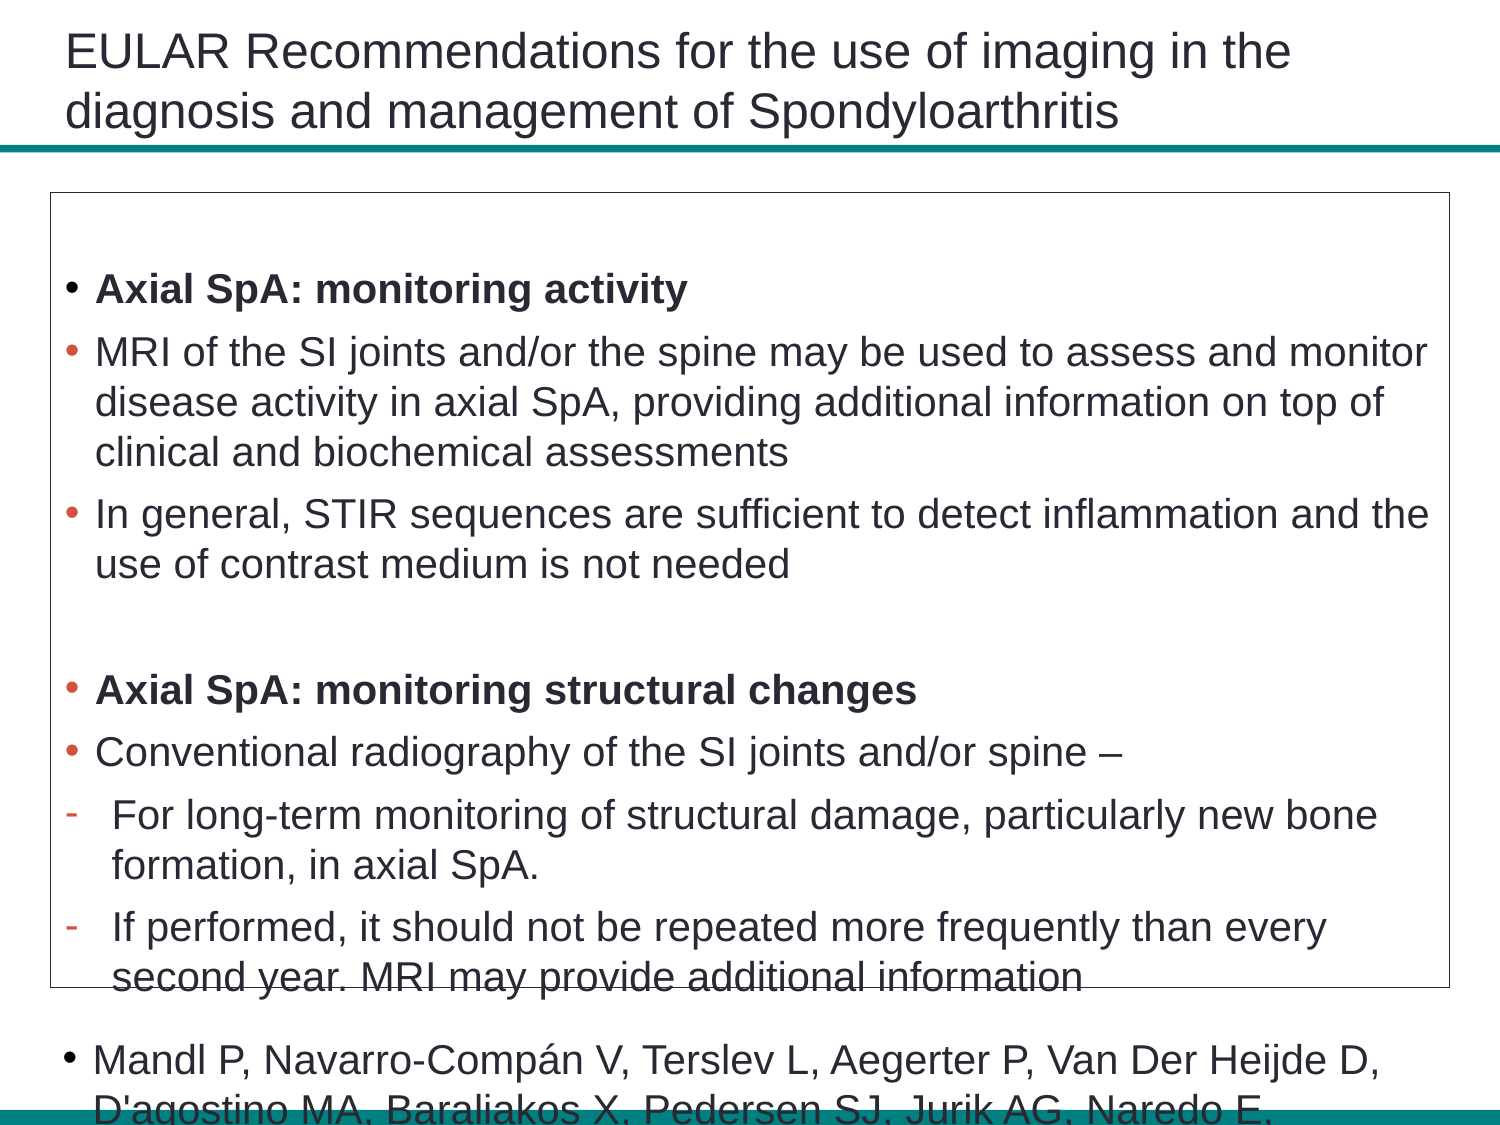

EULAR Recommendations for the use of imaging in the diagnosis and management of Spondyloarthritis
# Axial SpA: monitoring activity
MRI of the SI joints and/or the spine may be used to assess and monitor disease activity in axial SpA, providing additional information on top of clinical and biochemical assessments
In general, STIR sequences are sufficient to detect inflammation and the use of contrast medium is not needed
Axial SpA: monitoring structural changes
Conventional radiography of the SI joints and/or spine –
For long-term monitoring of structural damage, particularly new bone formation, in axial SpA.
If performed, it should not be repeated more frequently than every second year. MRI may provide additional information
Mandl P, Navarro-Compán V, Terslev L, Aegerter P, Van Der Heijde D, D'agostino MA, Baraliakos X, Pedersen SJ, Jurik AG, Naredo E, Schueller-Weidekamm C. EULAR recommendations for the use of imaging in the diagnosis and management of spondyloarthritis in clinical practice. Annals of the rheumatic diseases. 2015 Jul 1;74(7):1327-39.